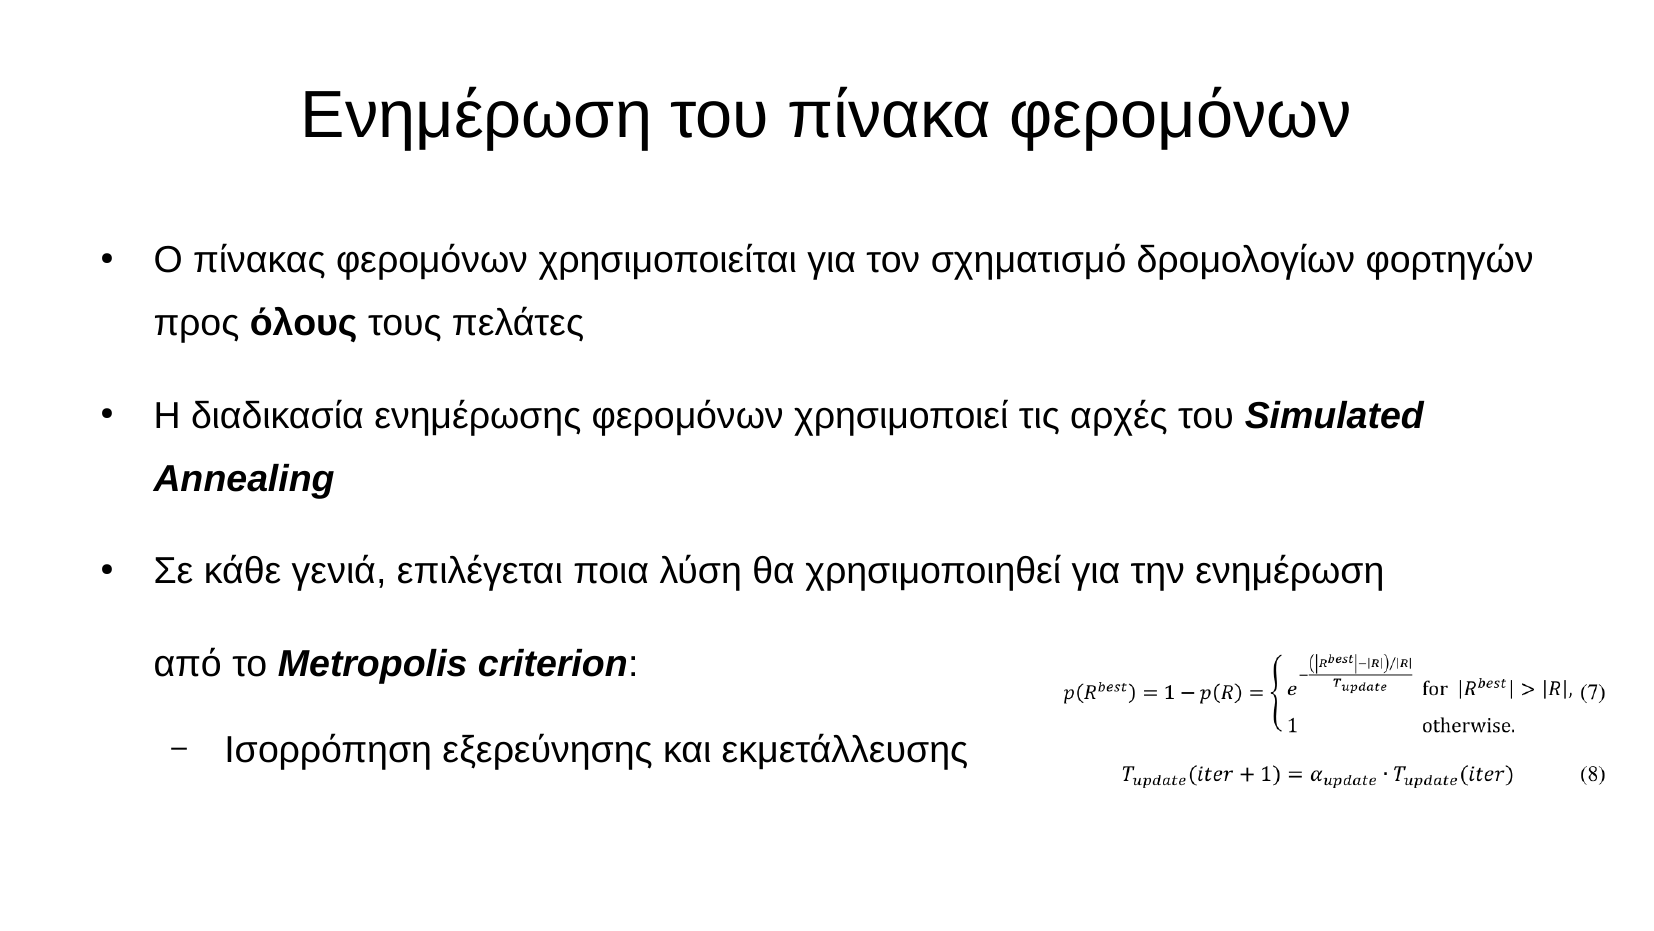

# Ενημέρωση του πίνακα φερομόνων
Ο πίνακας φερομόνων χρησιμοποιείται για τον σχηματισμό δρομολογίων φορτηγών προς όλους τους πελάτες
Η διαδικασία ενημέρωσης φερομόνων χρησιμοποιεί τις αρχές του Simulated Annealing
Σε κάθε γενιά, επιλέγεται ποια λύση θα χρησιμοποιηθεί για την ενημέρωση
από το Metropolis criterion:
Ισορρόπηση εξερεύνησης και εκμετάλλευσης